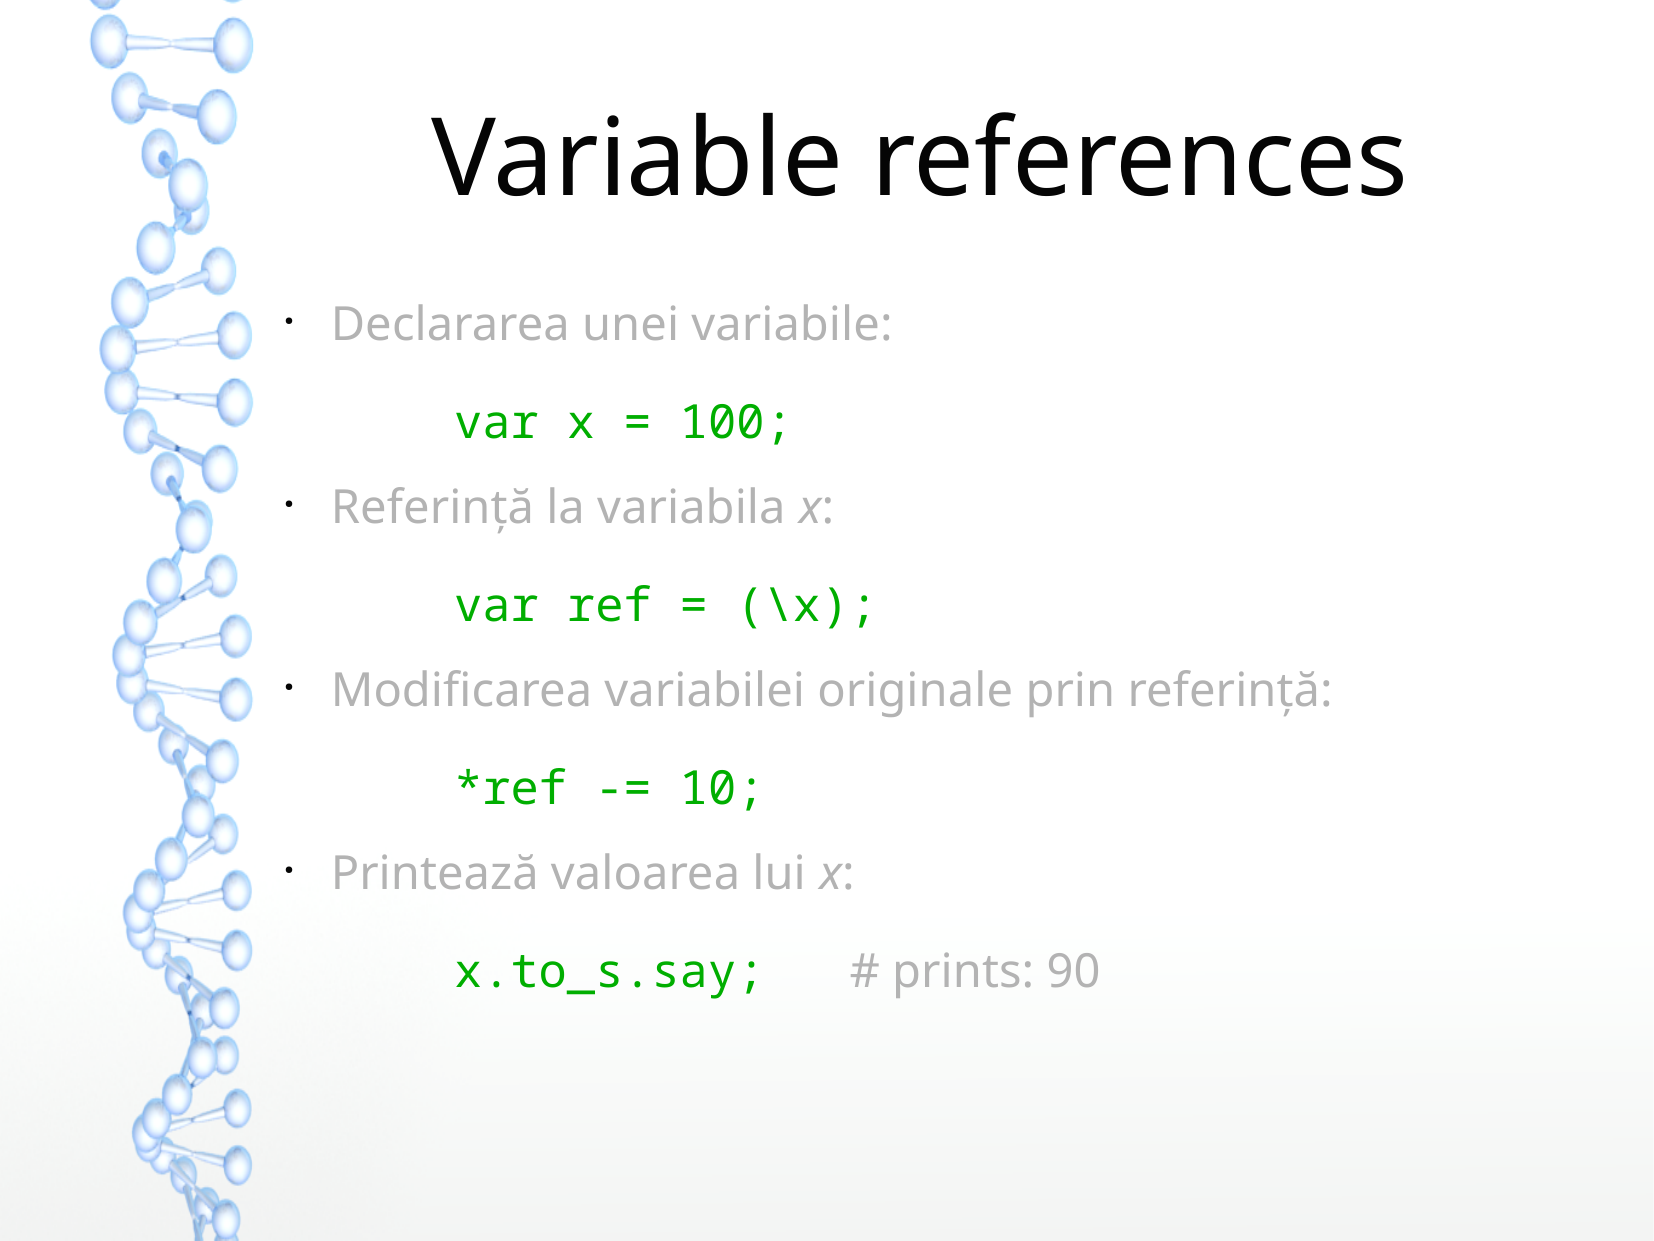

# Variable references
Declararea unei variabile:
var x = 100;
Referință la variabila x:
var ref = (\x);
Modificarea variabilei originale prin referință:
*ref -= 10;
Printează valoarea lui x:
x.to_s.say; # prints: 90